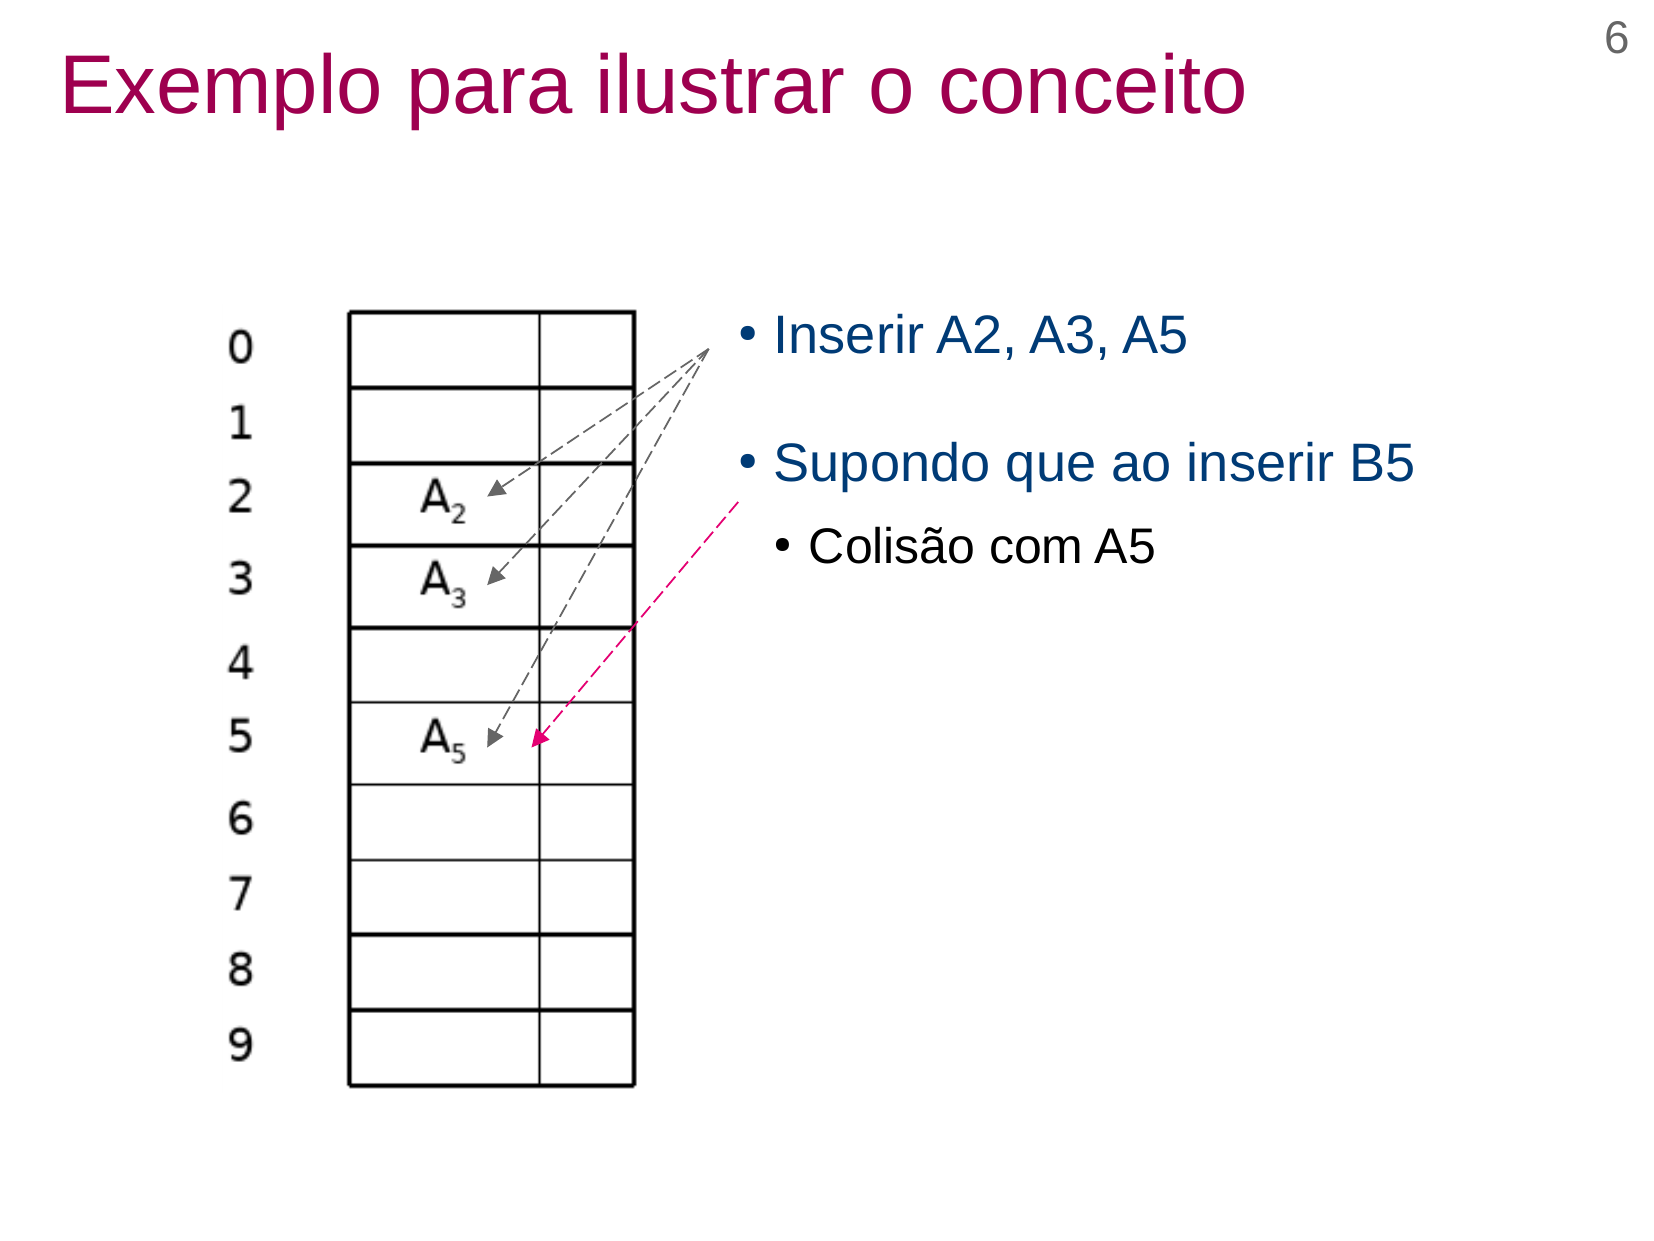

6
# Exemplo para ilustrar o conceito
Inserir A2, A3, A5
Supondo que ao inserir B5
Colisão com A5